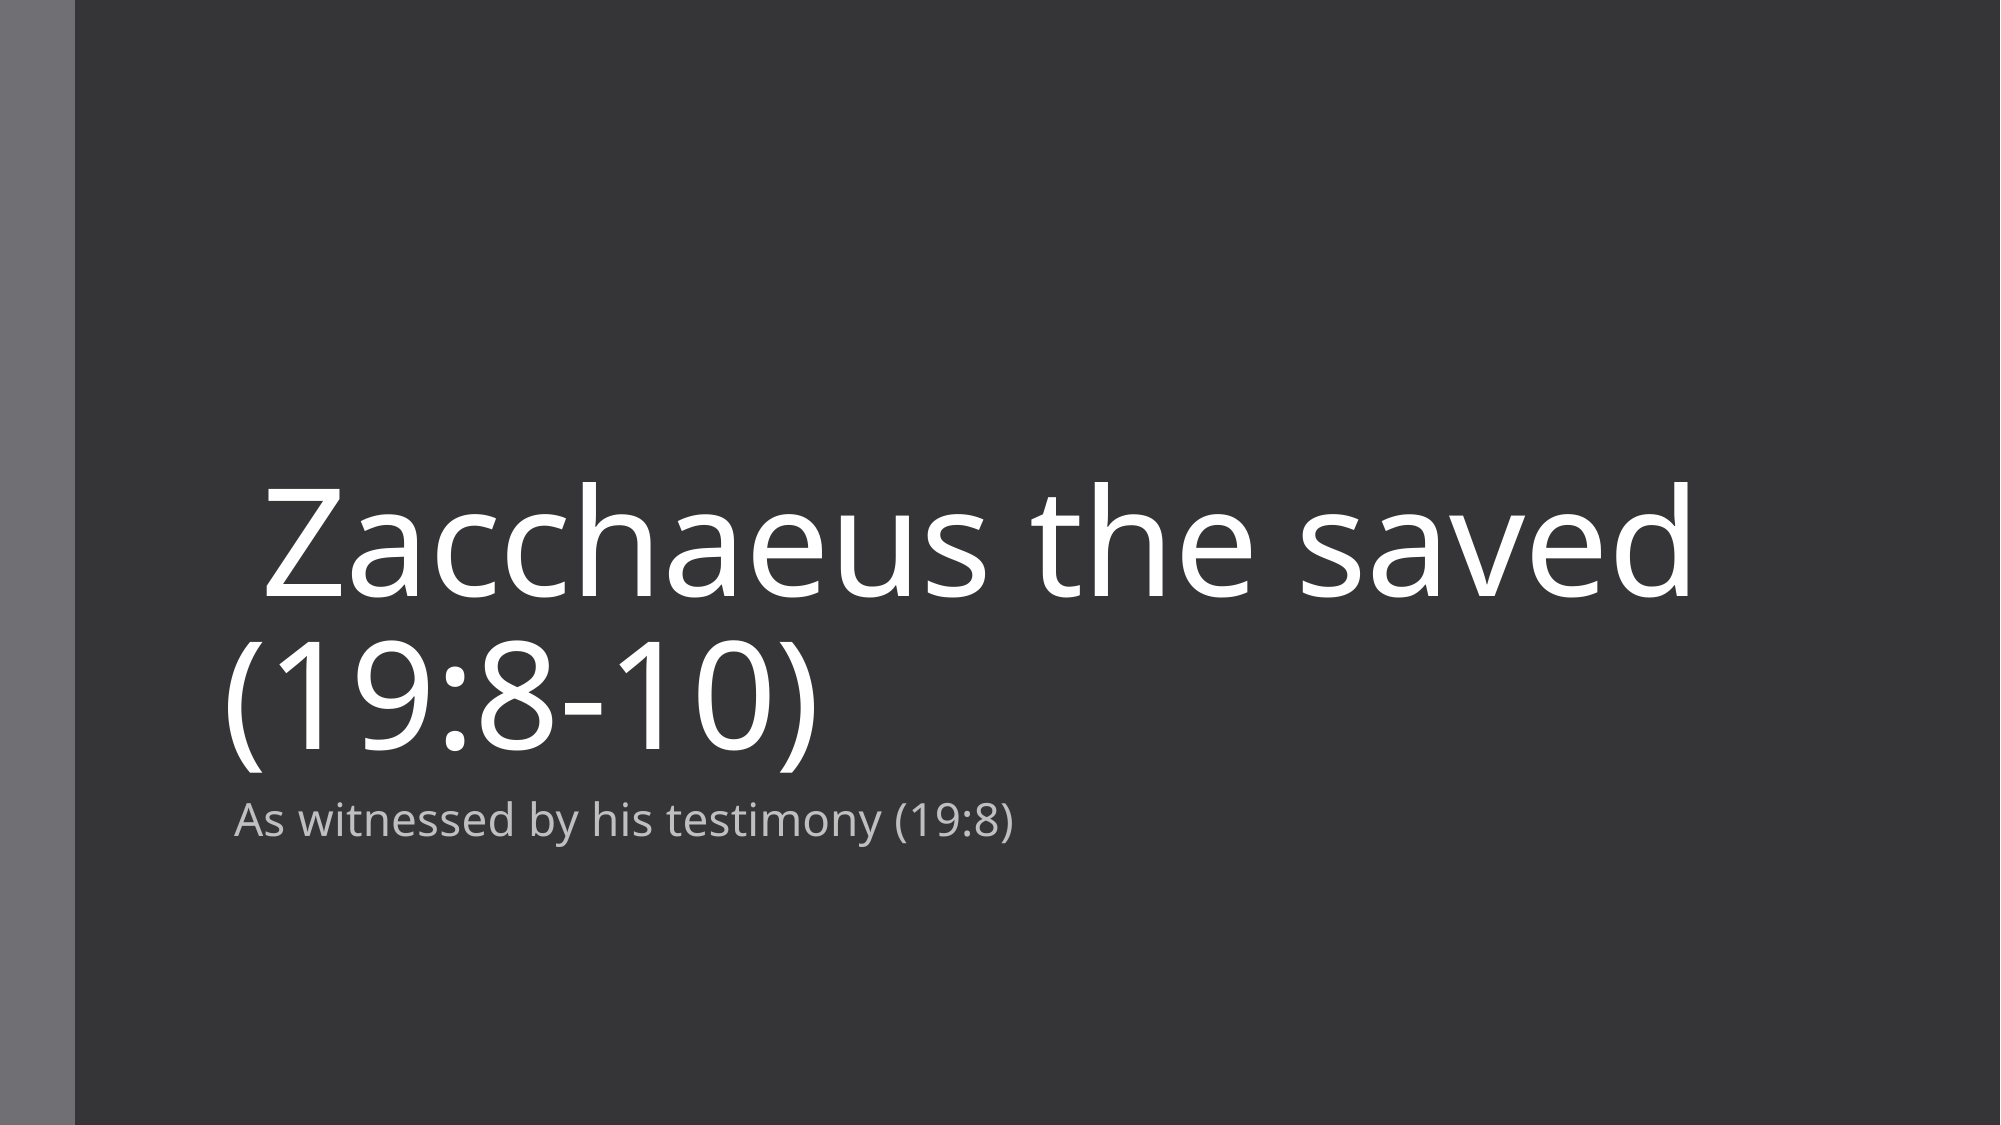

# Zacchaeus the saved (19:8-10)
 As witnessed by his testimony (19:8)